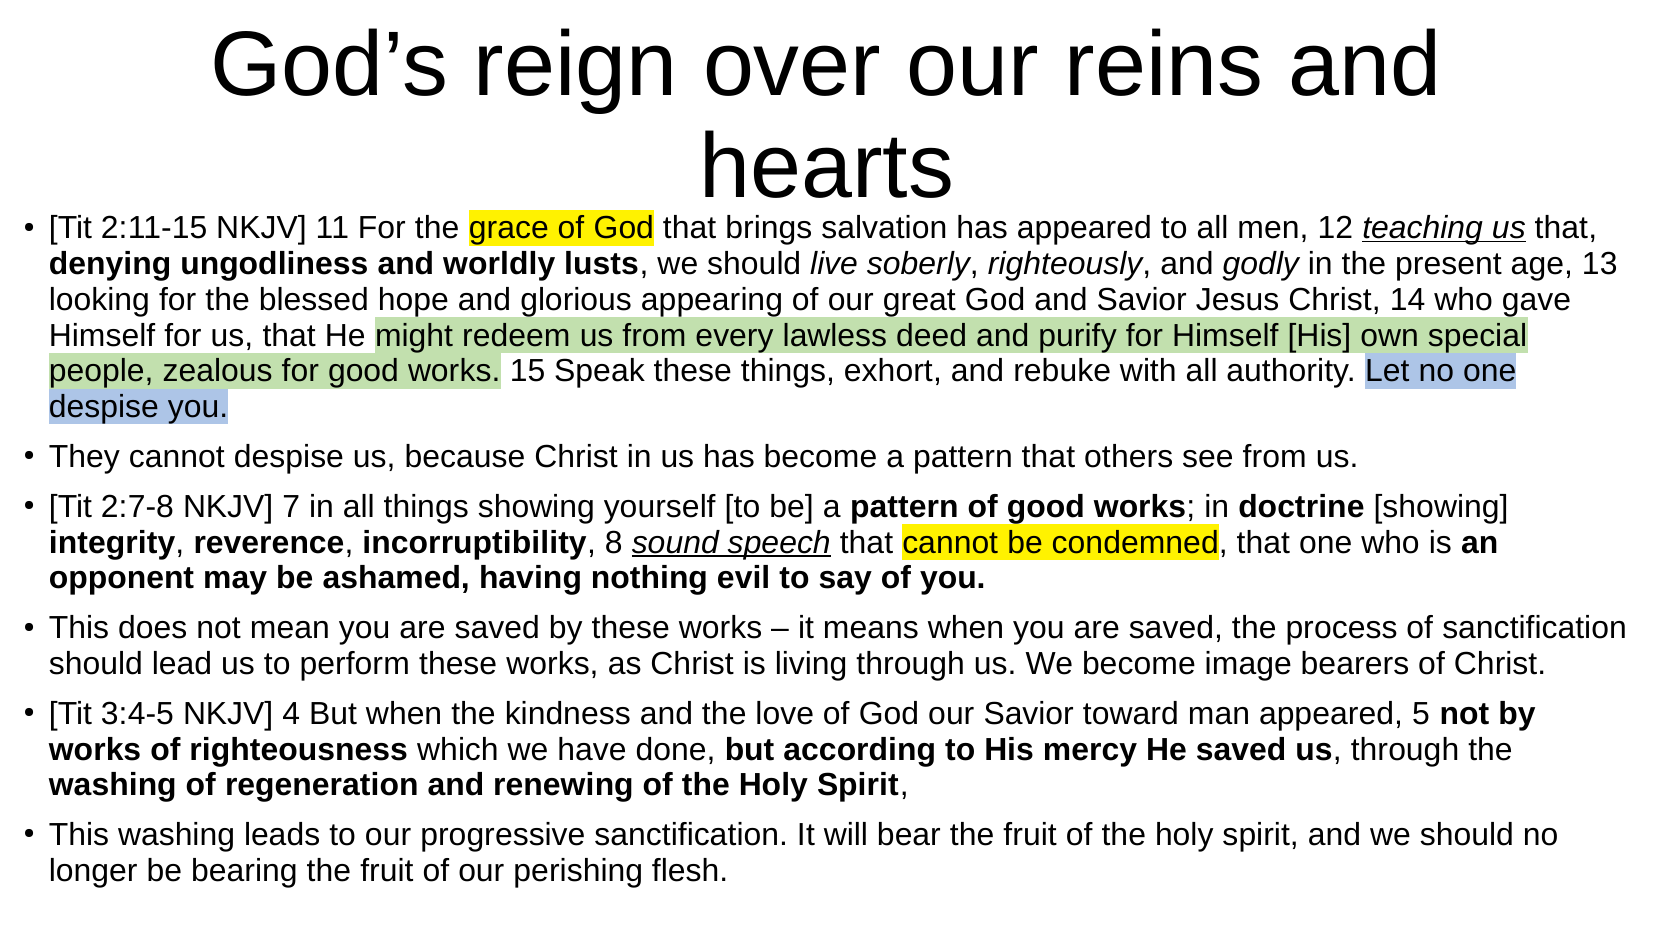

# God’s reign over our reins and hearts
[Tit 2:11-15 NKJV] 11 For the grace of God that brings salvation has appeared to all men, 12 teaching us that, denying ungodliness and worldly lusts, we should live soberly, righteously, and godly in the present age, 13 looking for the blessed hope and glorious appearing of our great God and Savior Jesus Christ, 14 who gave Himself for us, that He might redeem us from every lawless deed and purify for Himself [His] own special people, zealous for good works. 15 Speak these things, exhort, and rebuke with all authority. Let no one despise you.
They cannot despise us, because Christ in us has become a pattern that others see from us.
[Tit 2:7-8 NKJV] 7 in all things showing yourself [to be] a pattern of good works; in doctrine [showing] integrity, reverence, incorruptibility, 8 sound speech that cannot be condemned, that one who is an opponent may be ashamed, having nothing evil to say of you.
This does not mean you are saved by these works – it means when you are saved, the process of sanctification should lead us to perform these works, as Christ is living through us. We become image bearers of Christ.
[Tit 3:4-5 NKJV] 4 But when the kindness and the love of God our Savior toward man appeared, 5 not by works of righteousness which we have done, but according to His mercy He saved us, through the washing of regeneration and renewing of the Holy Spirit,
This washing leads to our progressive sanctification. It will bear the fruit of the holy spirit, and we should no longer be bearing the fruit of our perishing flesh.